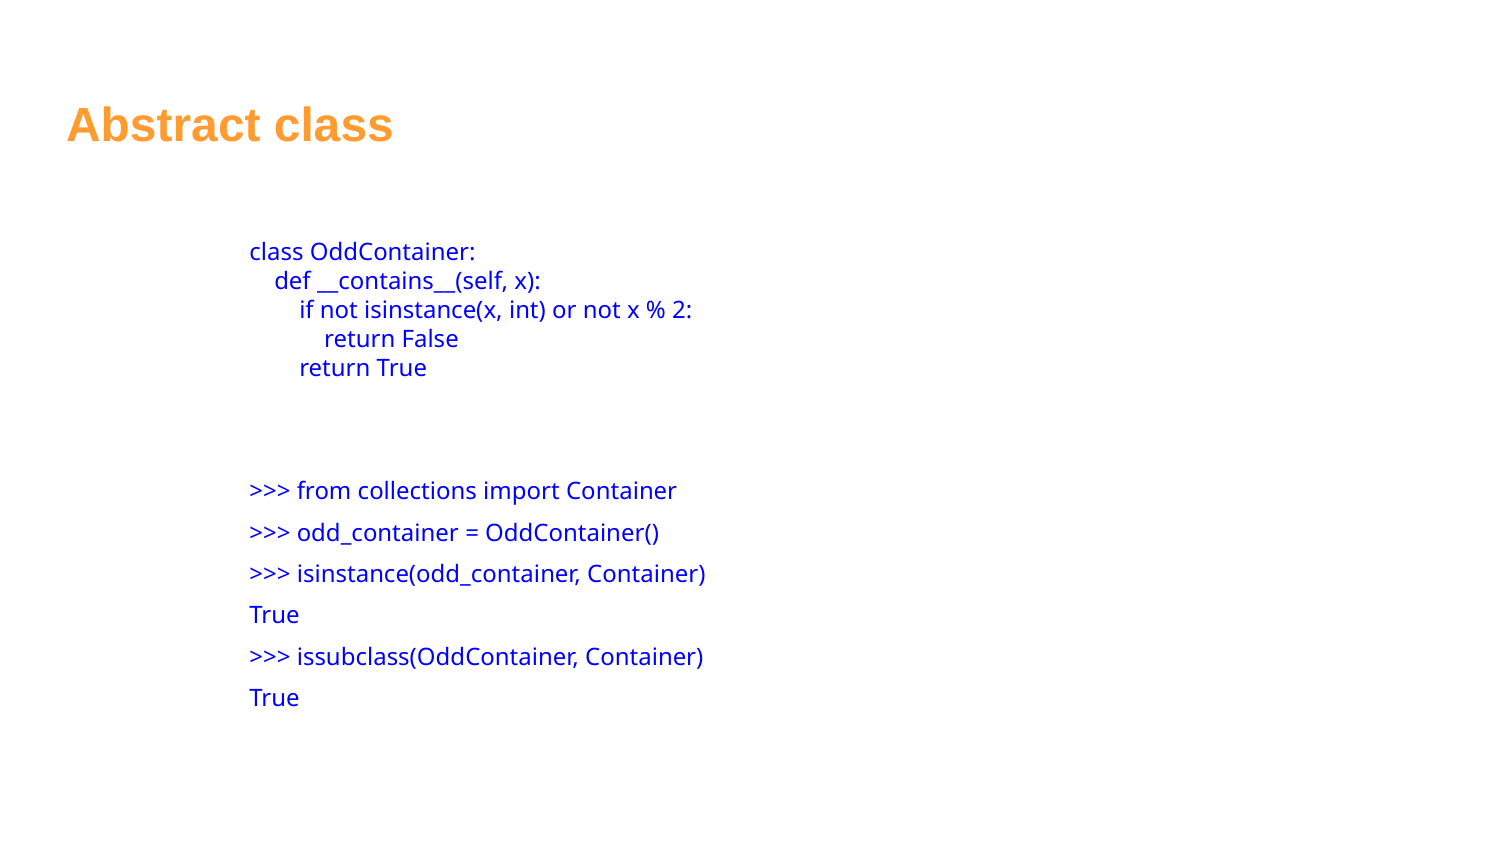

# Abstract class
class OddContainer:
 def __contains__(self, x):
 if not isinstance(x, int) or not x % 2:
 return False
 return True
>>> from collections import Container
>>> odd_container = OddContainer()
>>> isinstance(odd_container, Container)
True
>>> issubclass(OddContainer, Container)
True